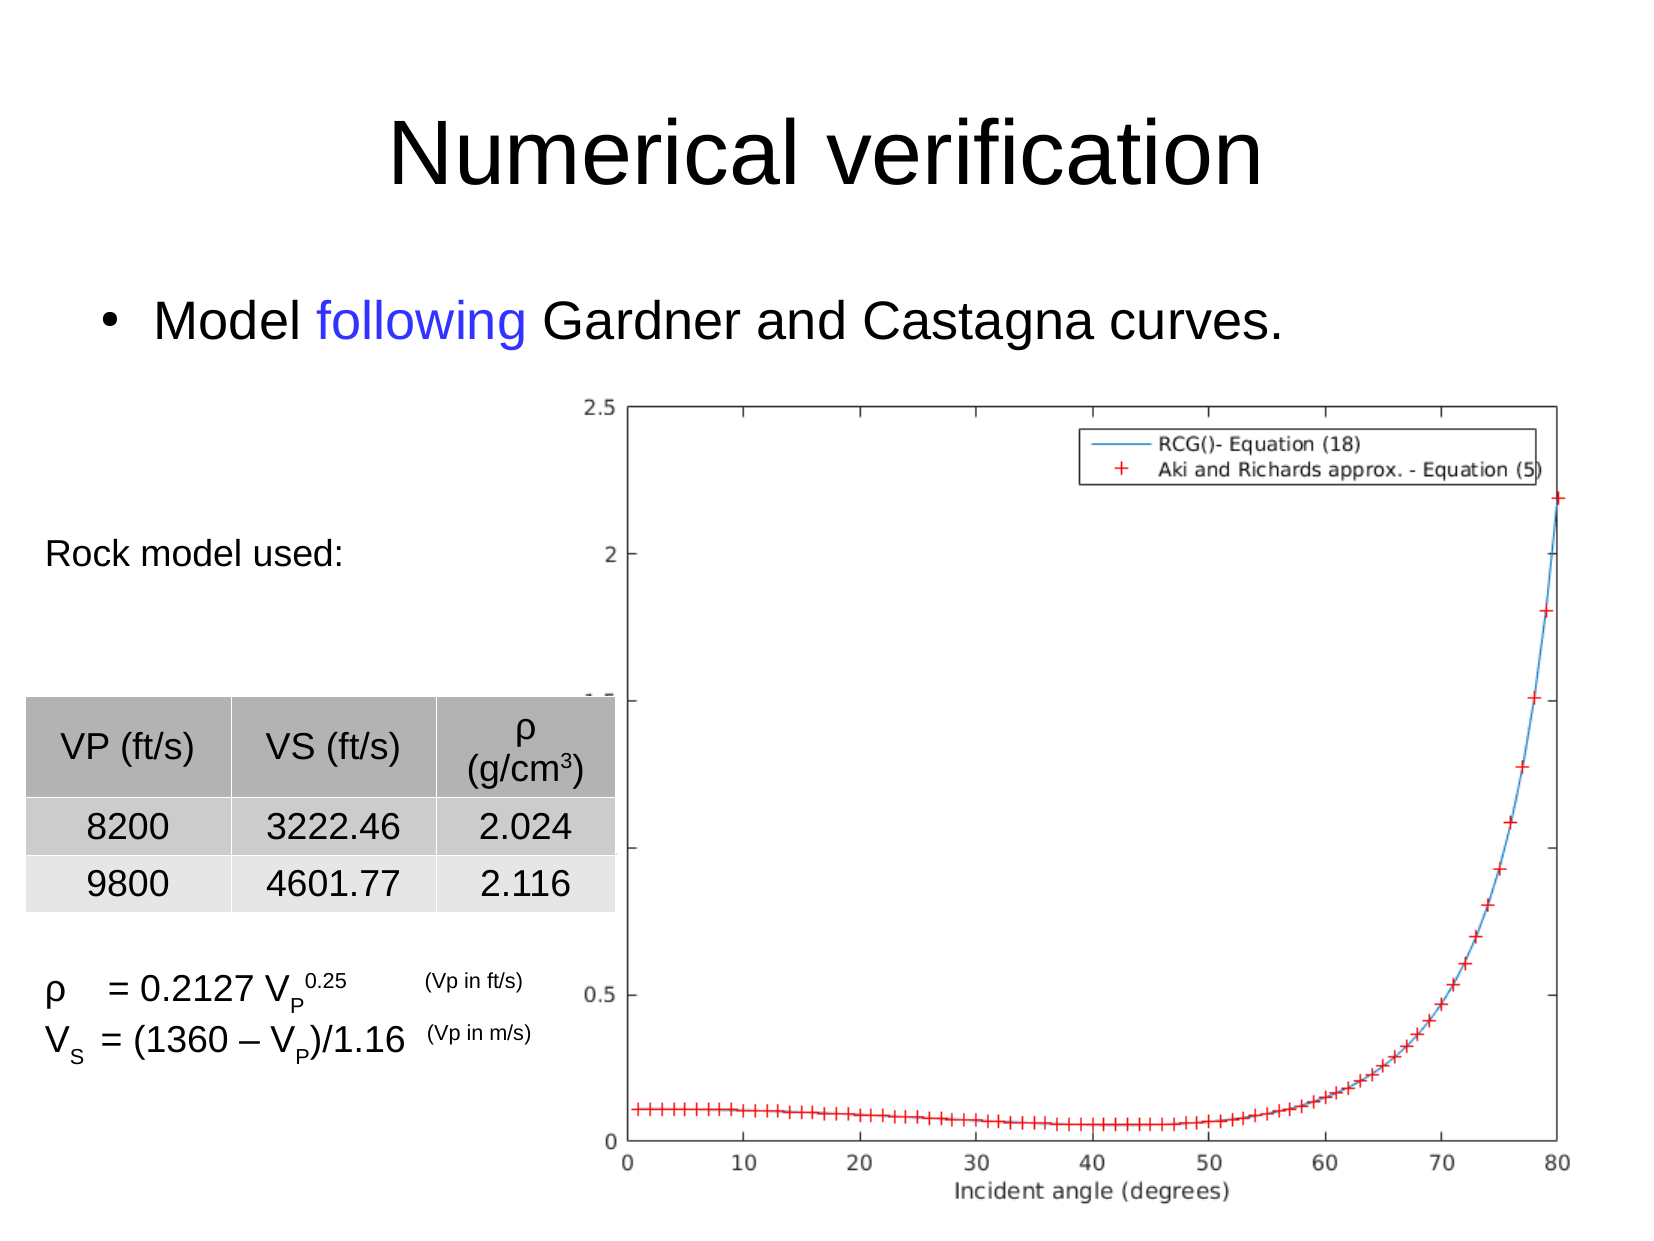

# Numerical verification
Model following Gardner and Castagna curves.
Rock model used:
| VP (ft/s) | VS (ft/s) | ρ (g/cm3) |
| --- | --- | --- |
| 8200 | 3222.46 | 2.024 |
| 9800 | 4601.77 | 2.116 |
ρ = 0.2127 VP0.25 (Vp in ft/s)
VS = (1360 – VP)/1.16 (Vp in m/s)